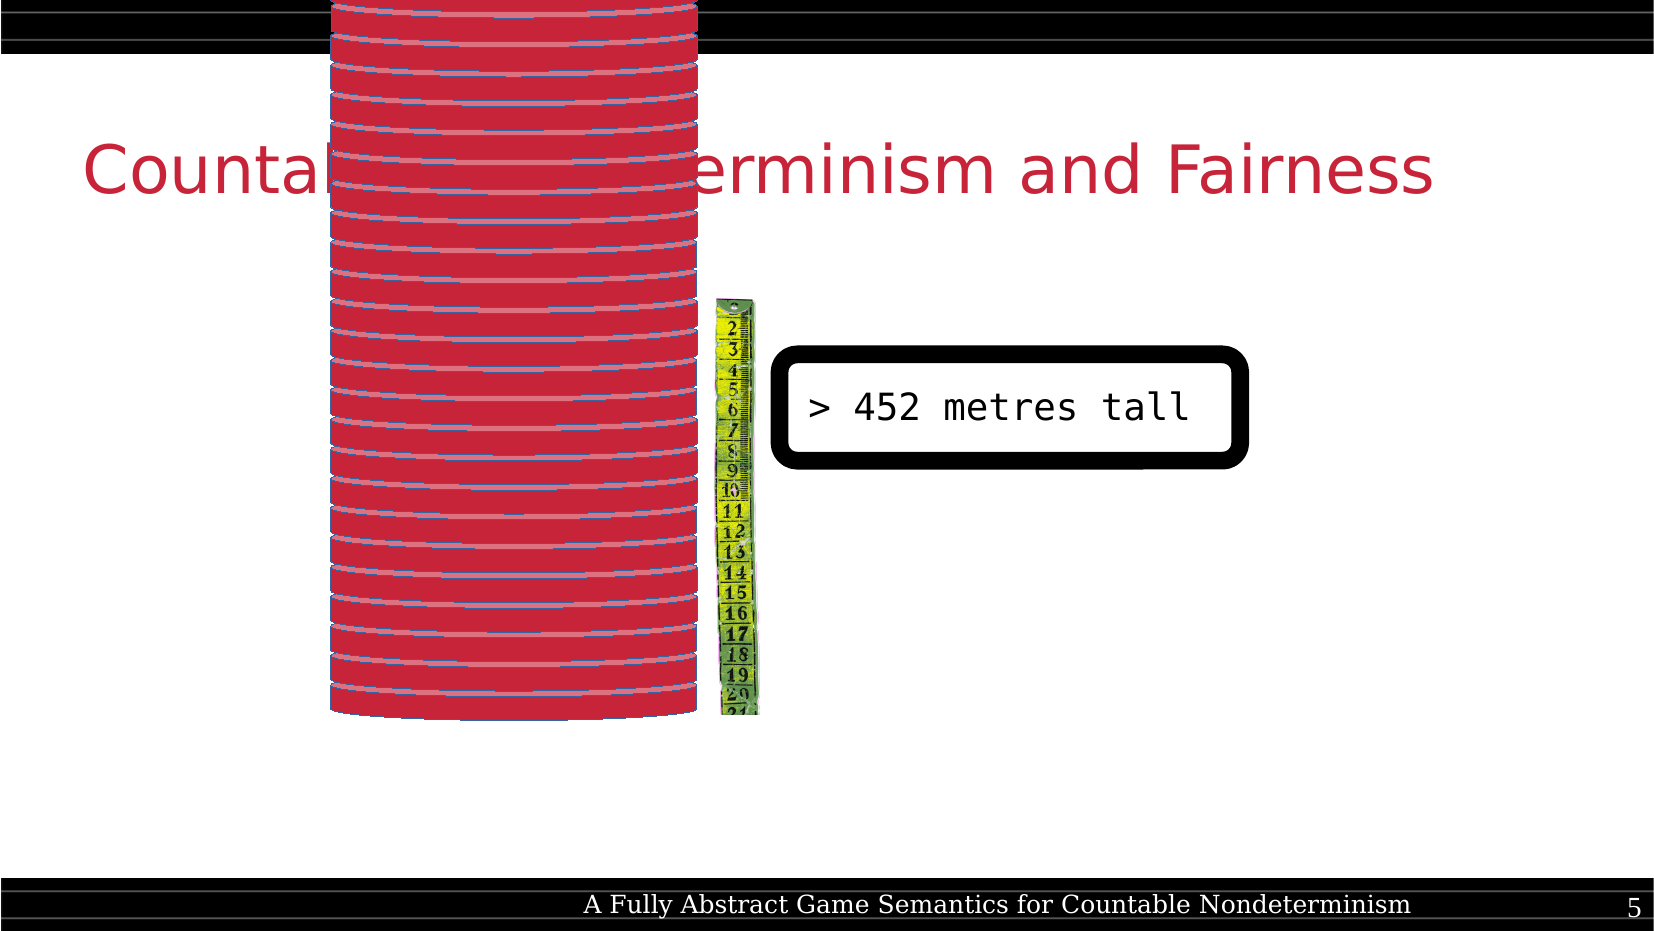

# Countable Nondeterminism and Fairness
> 452 metres tall